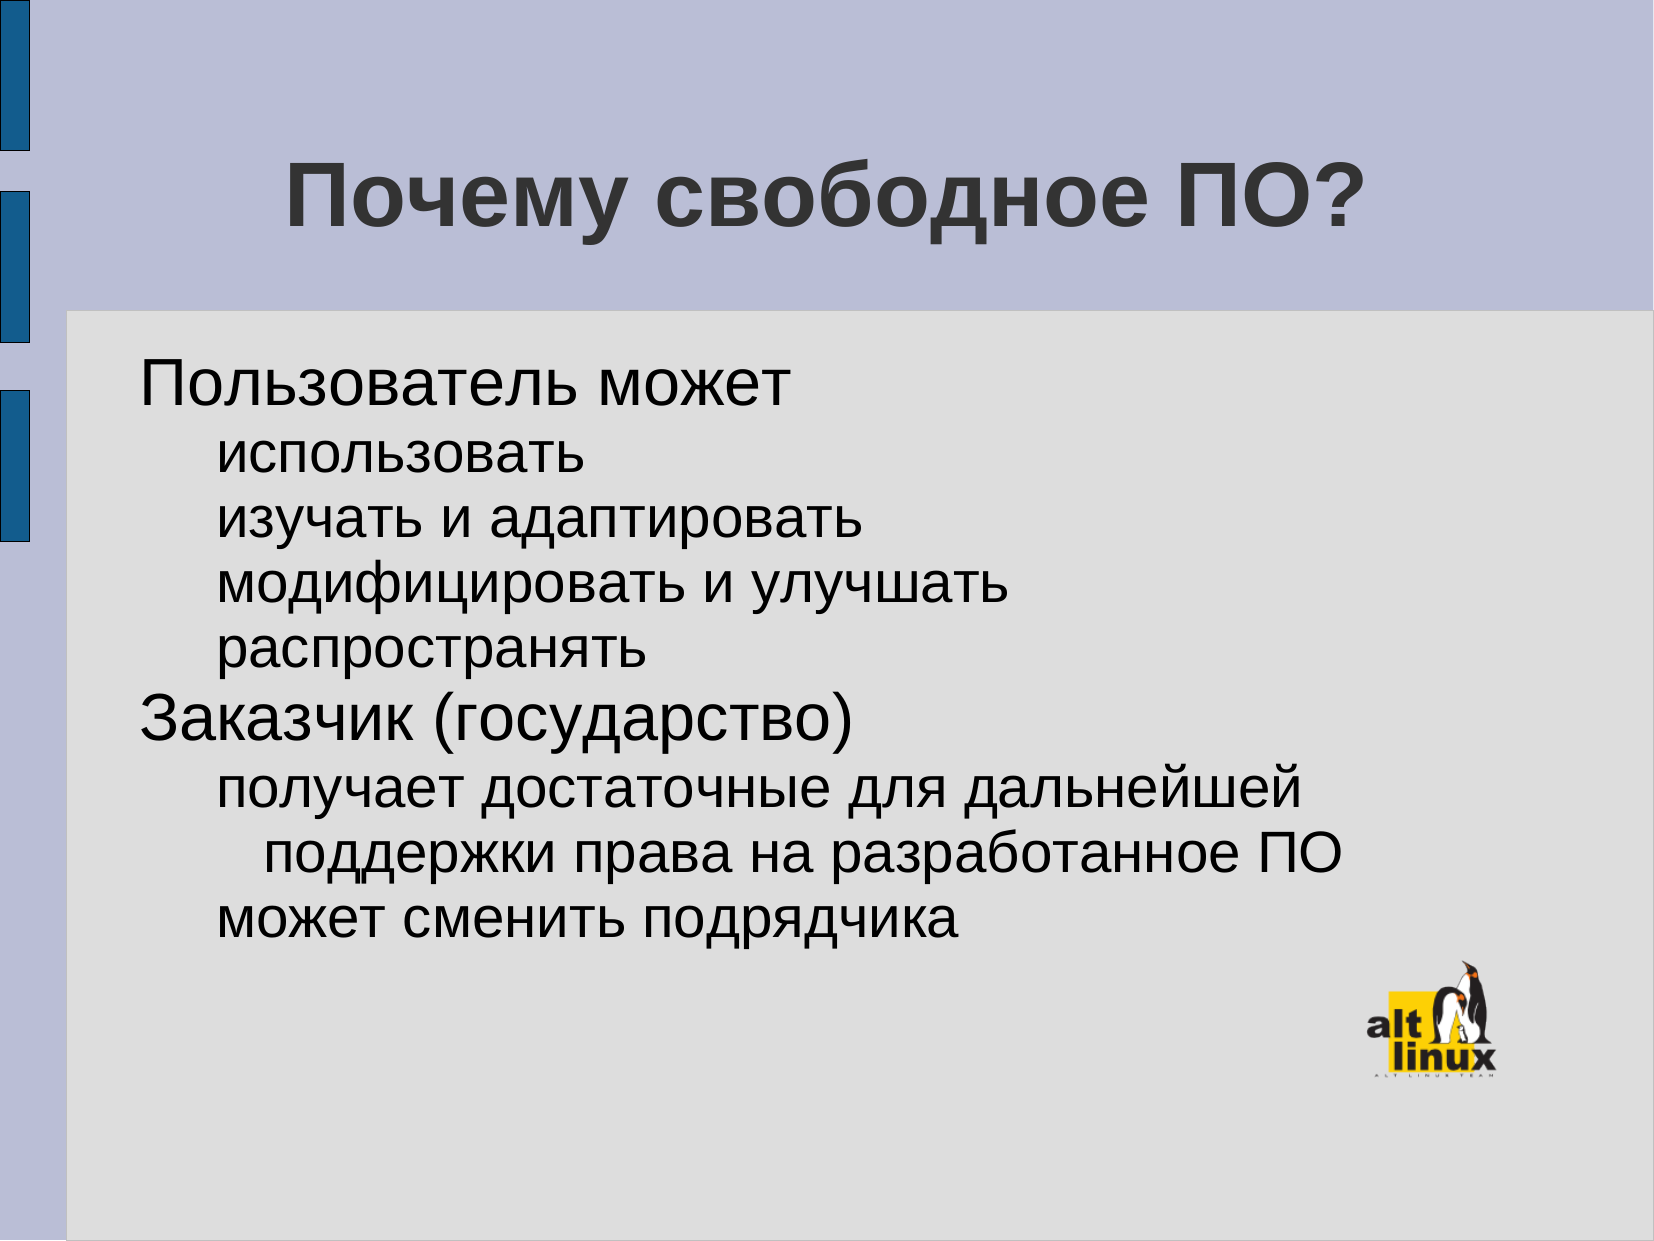

# Почему свободное ПО?
Пользователь может
использовать
изучать и адаптировать
модифицировать и улучшать
распространять
Заказчик (государство)
получает достаточные для дальнейшей поддержки права на разработанное ПО
может сменить подрядчика